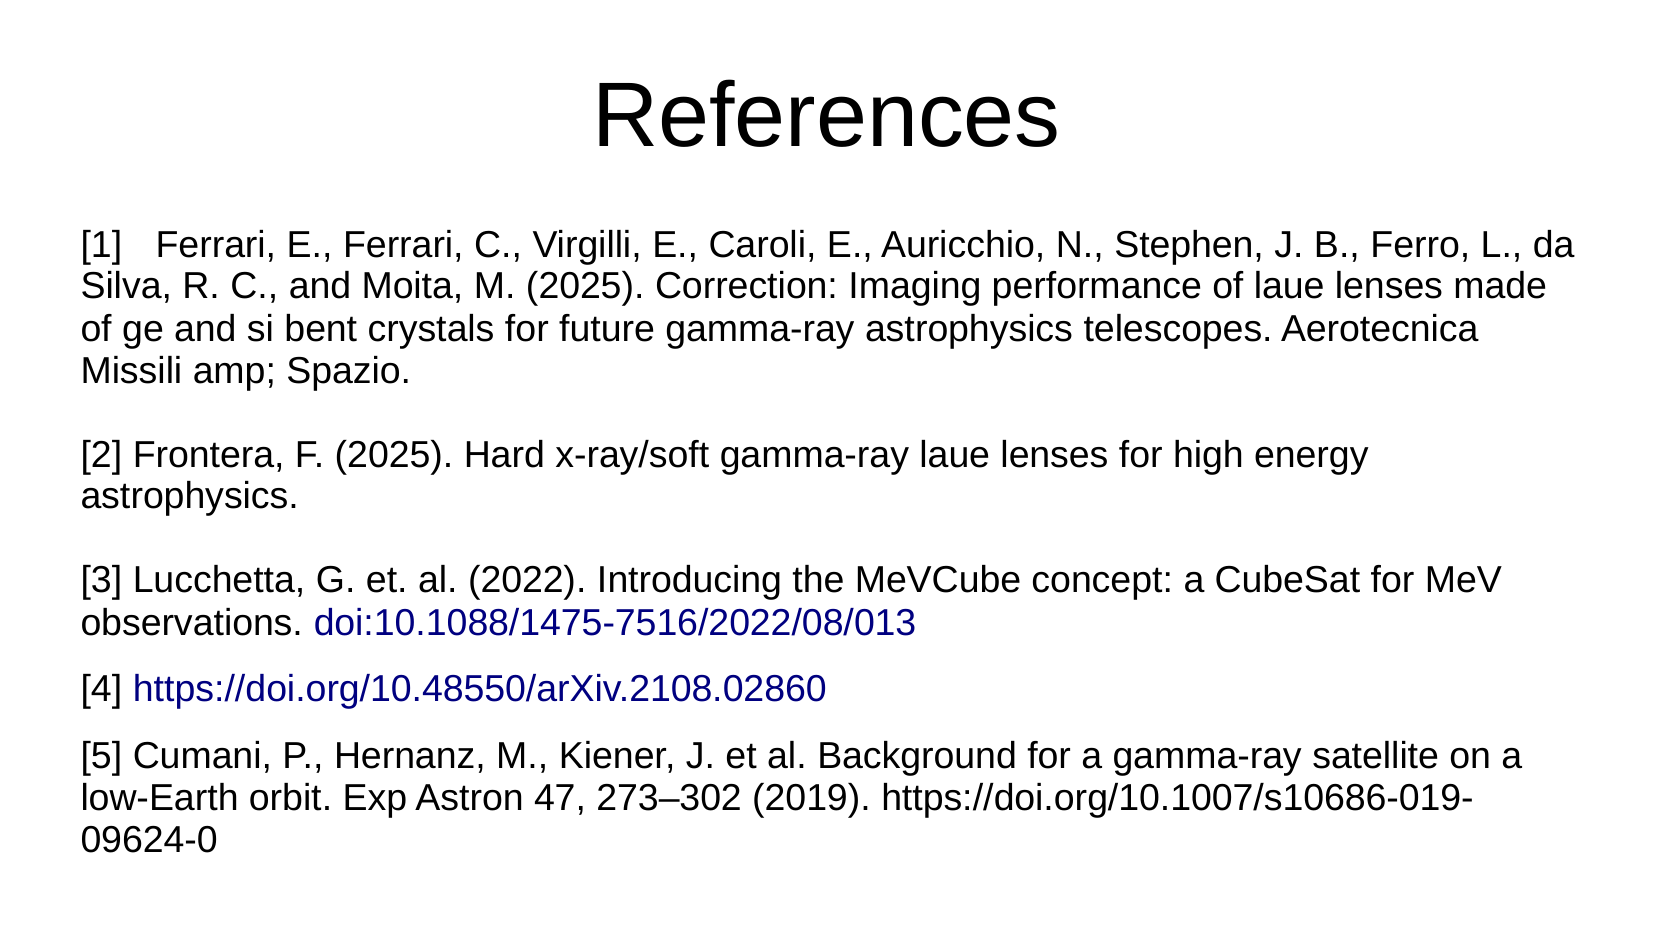

# References
[1]	Ferrari, E., Ferrari, C., Virgilli, E., Caroli, E., Auricchio, N., Stephen, J. B., Ferro, L., da Silva, R. C., and Moita, M. (2025). Correction: Imaging performance of laue lenses made of ge and si bent crystals for future gamma-ray astrophysics telescopes. Aerotecnica Missili amp; Spazio.
[2] Frontera, F. (2025). Hard x-ray/soft gamma-ray laue lenses for high energy astrophysics.
[3] Lucchetta, G. et. al. (2022). Introducing the MeVCube concept: a CubeSat for MeV observations. doi:10.1088/1475-7516/2022/08/013
[4] https://doi.org/10.48550/arXiv.2108.02860
[5] Cumani, P., Hernanz, M., Kiener, J. et al. Background for a gamma-ray satellite on a low-Earth orbit. Exp Astron 47, 273–302 (2019). https://doi.org/10.1007/s10686-019-09624-0